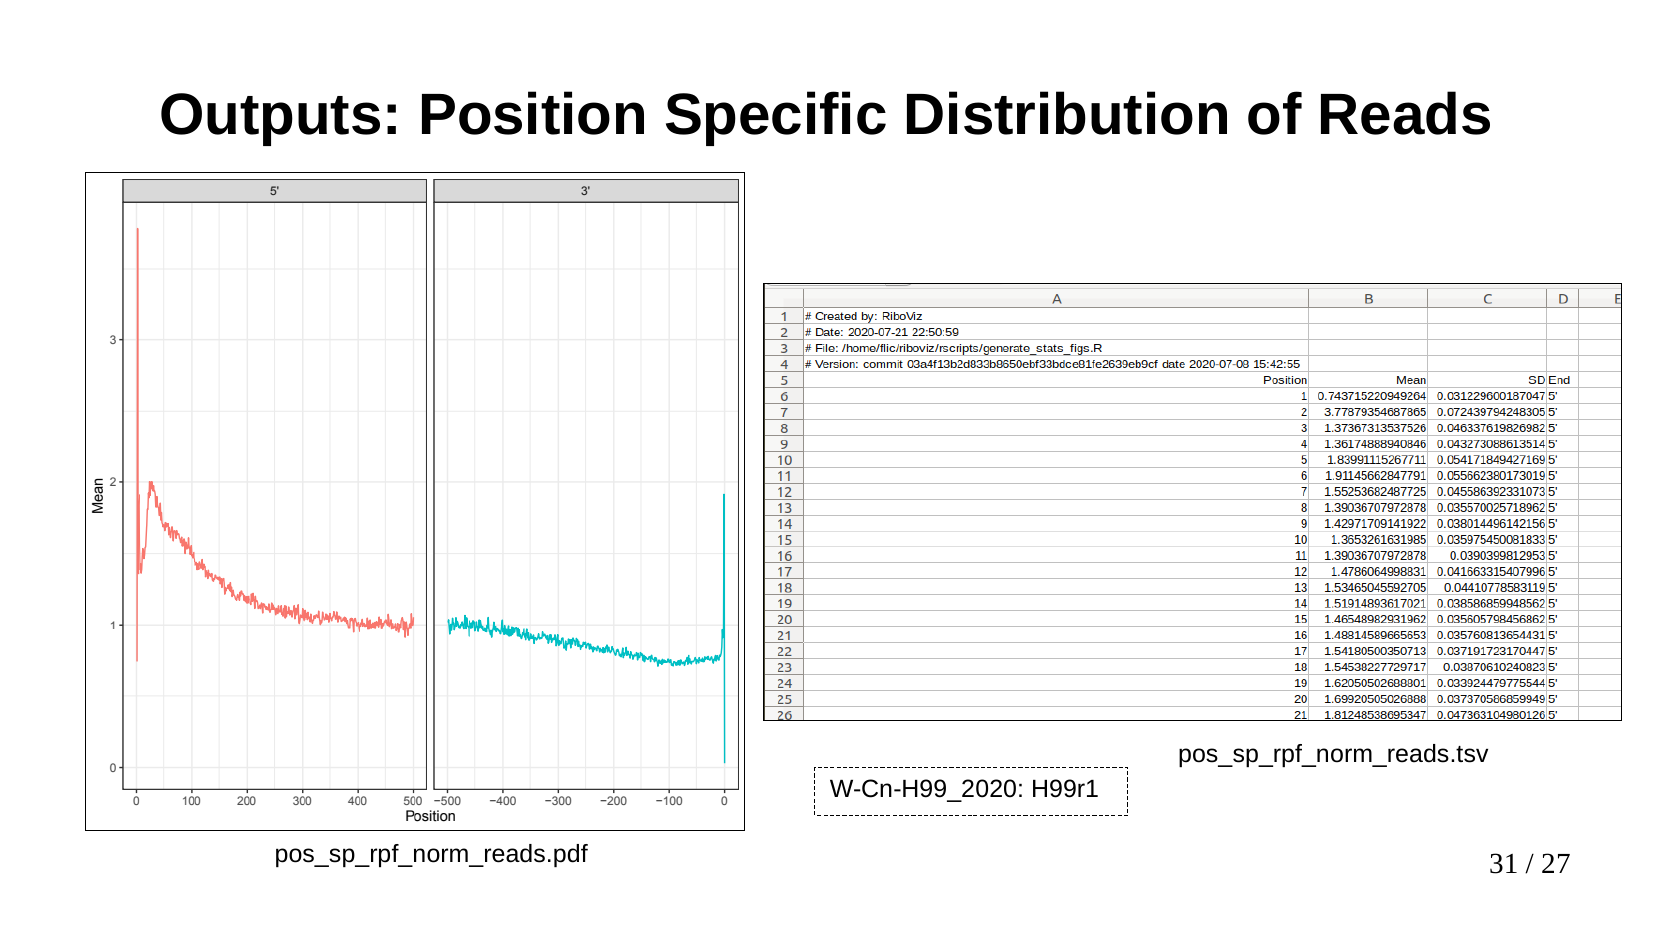

# Outputs: Position Specific Distribution of Reads
pos_sp_rpf_norm_reads.tsv
W-Cn-H99_2020: H99r1
pos_sp_rpf_norm_reads.pdf
31